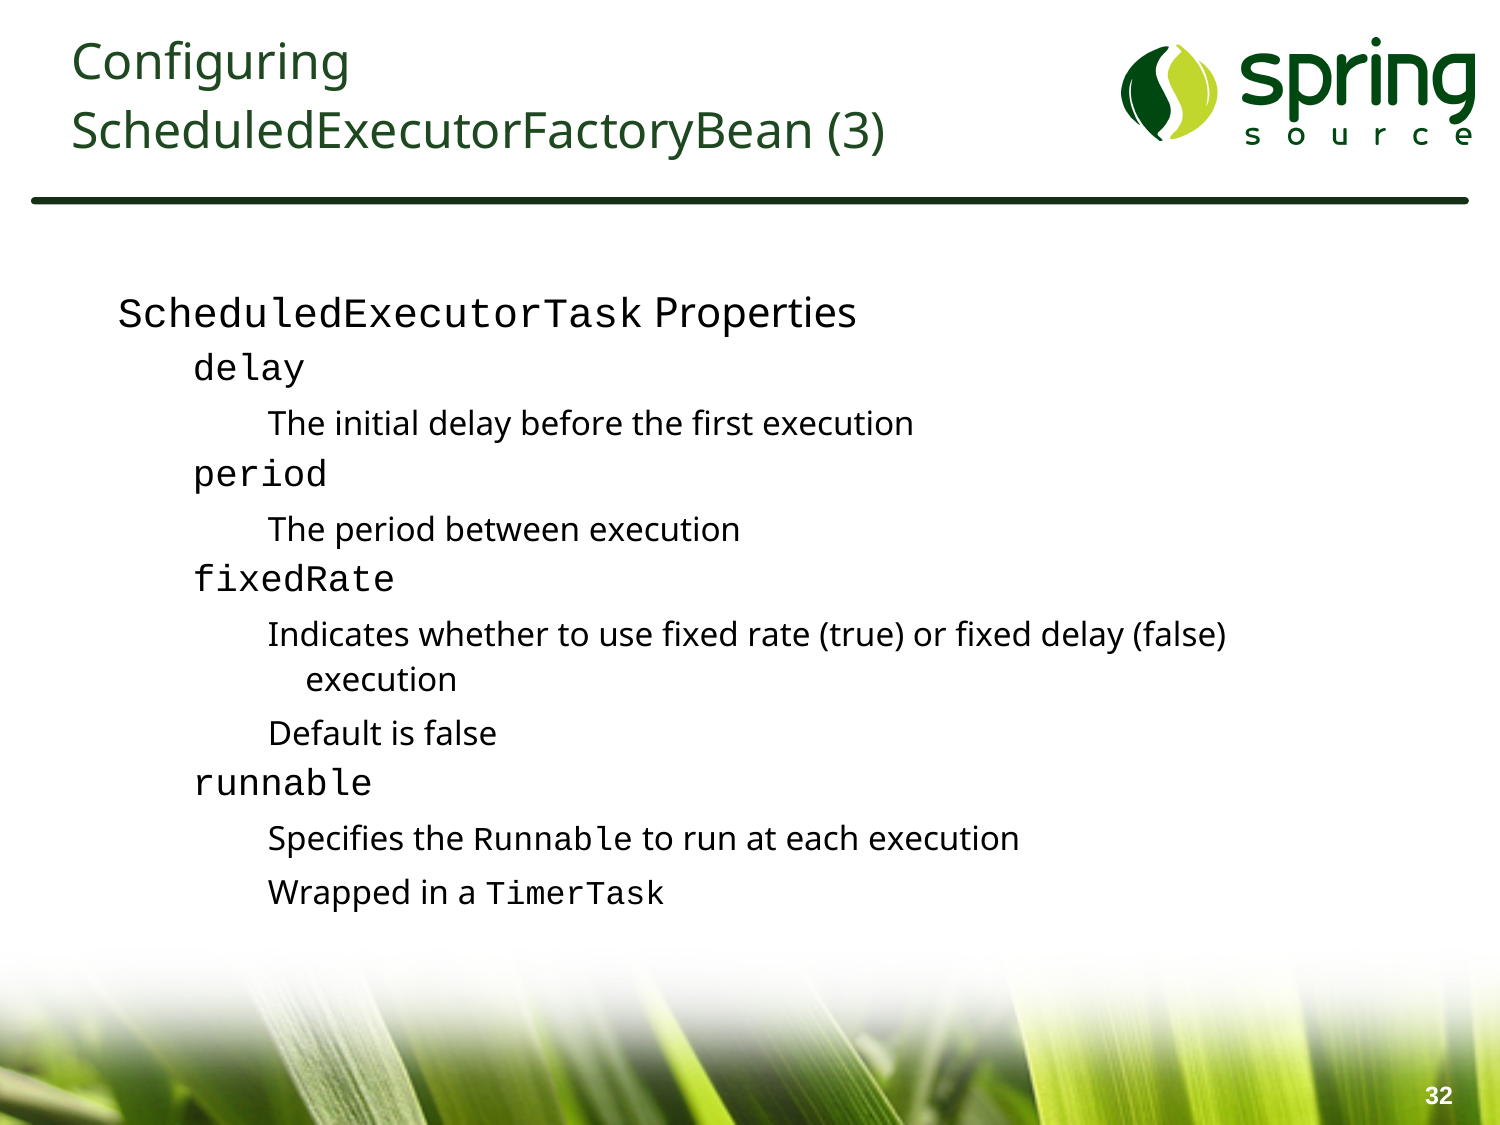

Configuring
ScheduledExecutorFactoryBean (3)
# ScheduledExecutorTask Properties
delay
The initial delay before the first execution
period
The period between execution
fixedRate
Indicates whether to use fixed rate (true) or fixed delay (false) execution
Default is false
runnable
Specifies the Runnable to run at each execution
Wrapped in a TimerTask